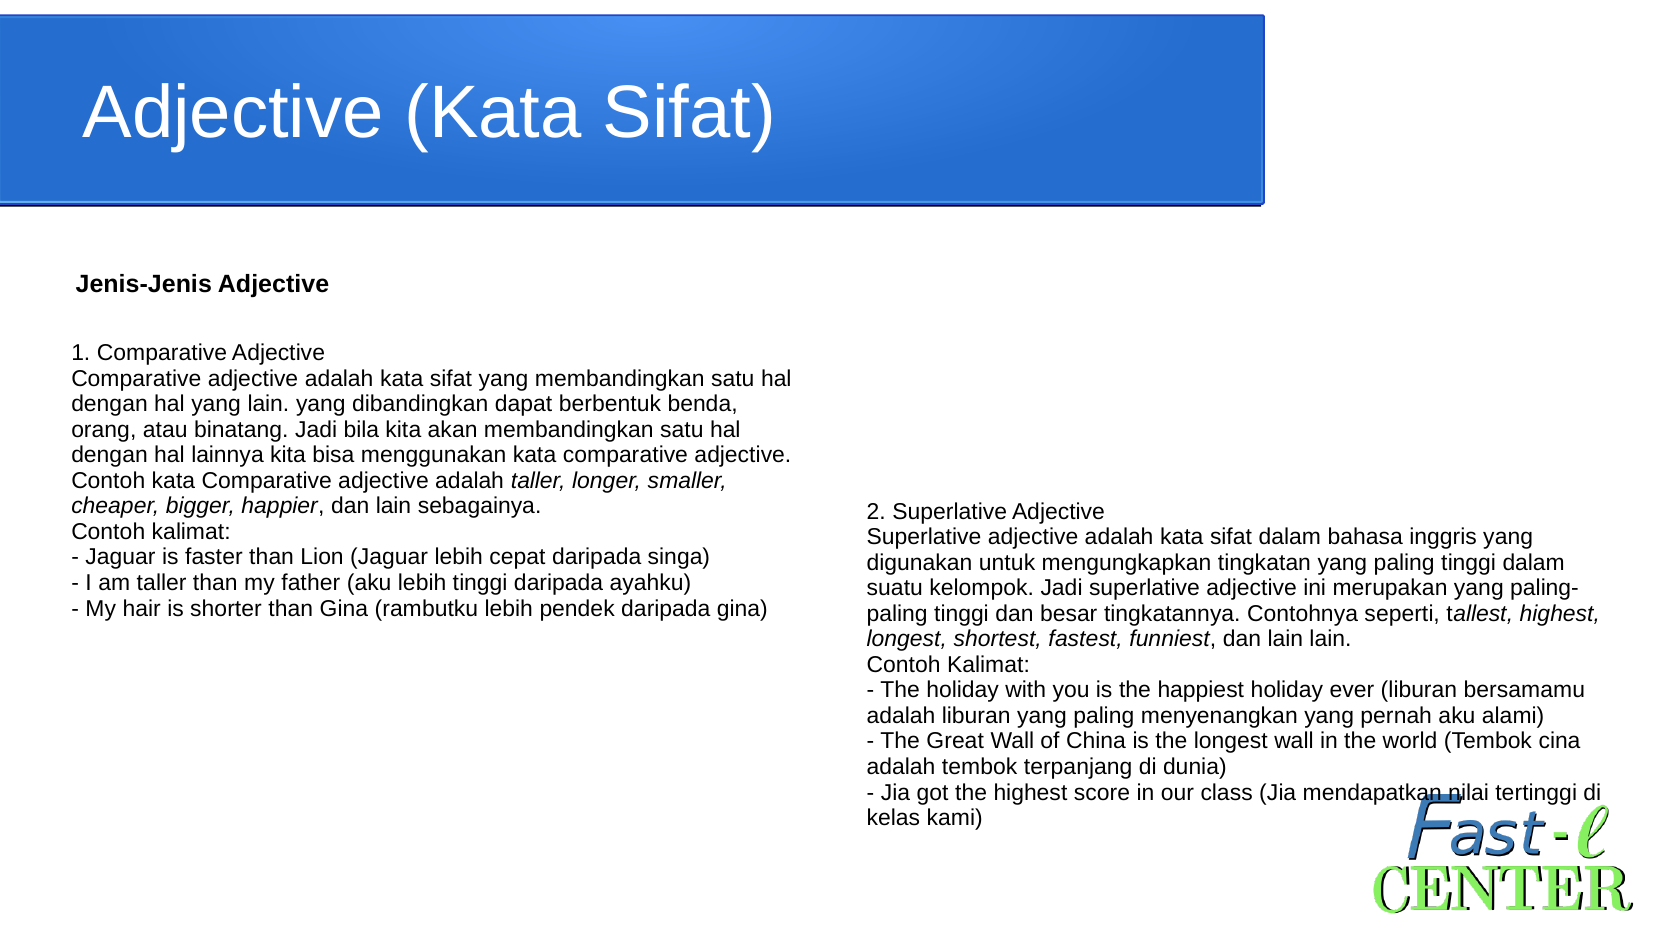

# Adjective (Kata Sifat)
Jenis-Jenis Adjective
1. Comparative Adjective
Comparative adjective adalah kata sifat yang membandingkan satu hal dengan hal yang lain. yang dibandingkan dapat berbentuk benda, orang, atau binatang. Jadi bila kita akan membandingkan satu hal dengan hal lainnya kita bisa menggunakan kata comparative adjective. Contoh kata Comparative adjective adalah taller, longer, smaller, cheaper, bigger, happier, dan lain sebagainya.
Contoh kalimat:
- Jaguar is faster than Lion (Jaguar lebih cepat daripada singa)
- I am taller than my father (aku lebih tinggi daripada ayahku)
- My hair is shorter than Gina (rambutku lebih pendek daripada gina)
2. Superlative Adjective
Superlative adjective adalah kata sifat dalam bahasa inggris yang digunakan untuk mengungkapkan tingkatan yang paling tinggi dalam suatu kelompok. Jadi superlative adjective ini merupakan yang paling-paling tinggi dan besar tingkatannya. Contohnya seperti, tallest, highest, longest, shortest, fastest, funniest, dan lain lain.
Contoh Kalimat:
- The holiday with you is the happiest holiday ever (liburan bersamamu adalah liburan yang paling menyenangkan yang pernah aku alami)
- The Great Wall of China is the longest wall in the world (Tembok cina adalah tembok terpanjang di dunia)
- Jia got the highest score in our class (Jia mendapatkan nilai tertinggi di kelas kami)